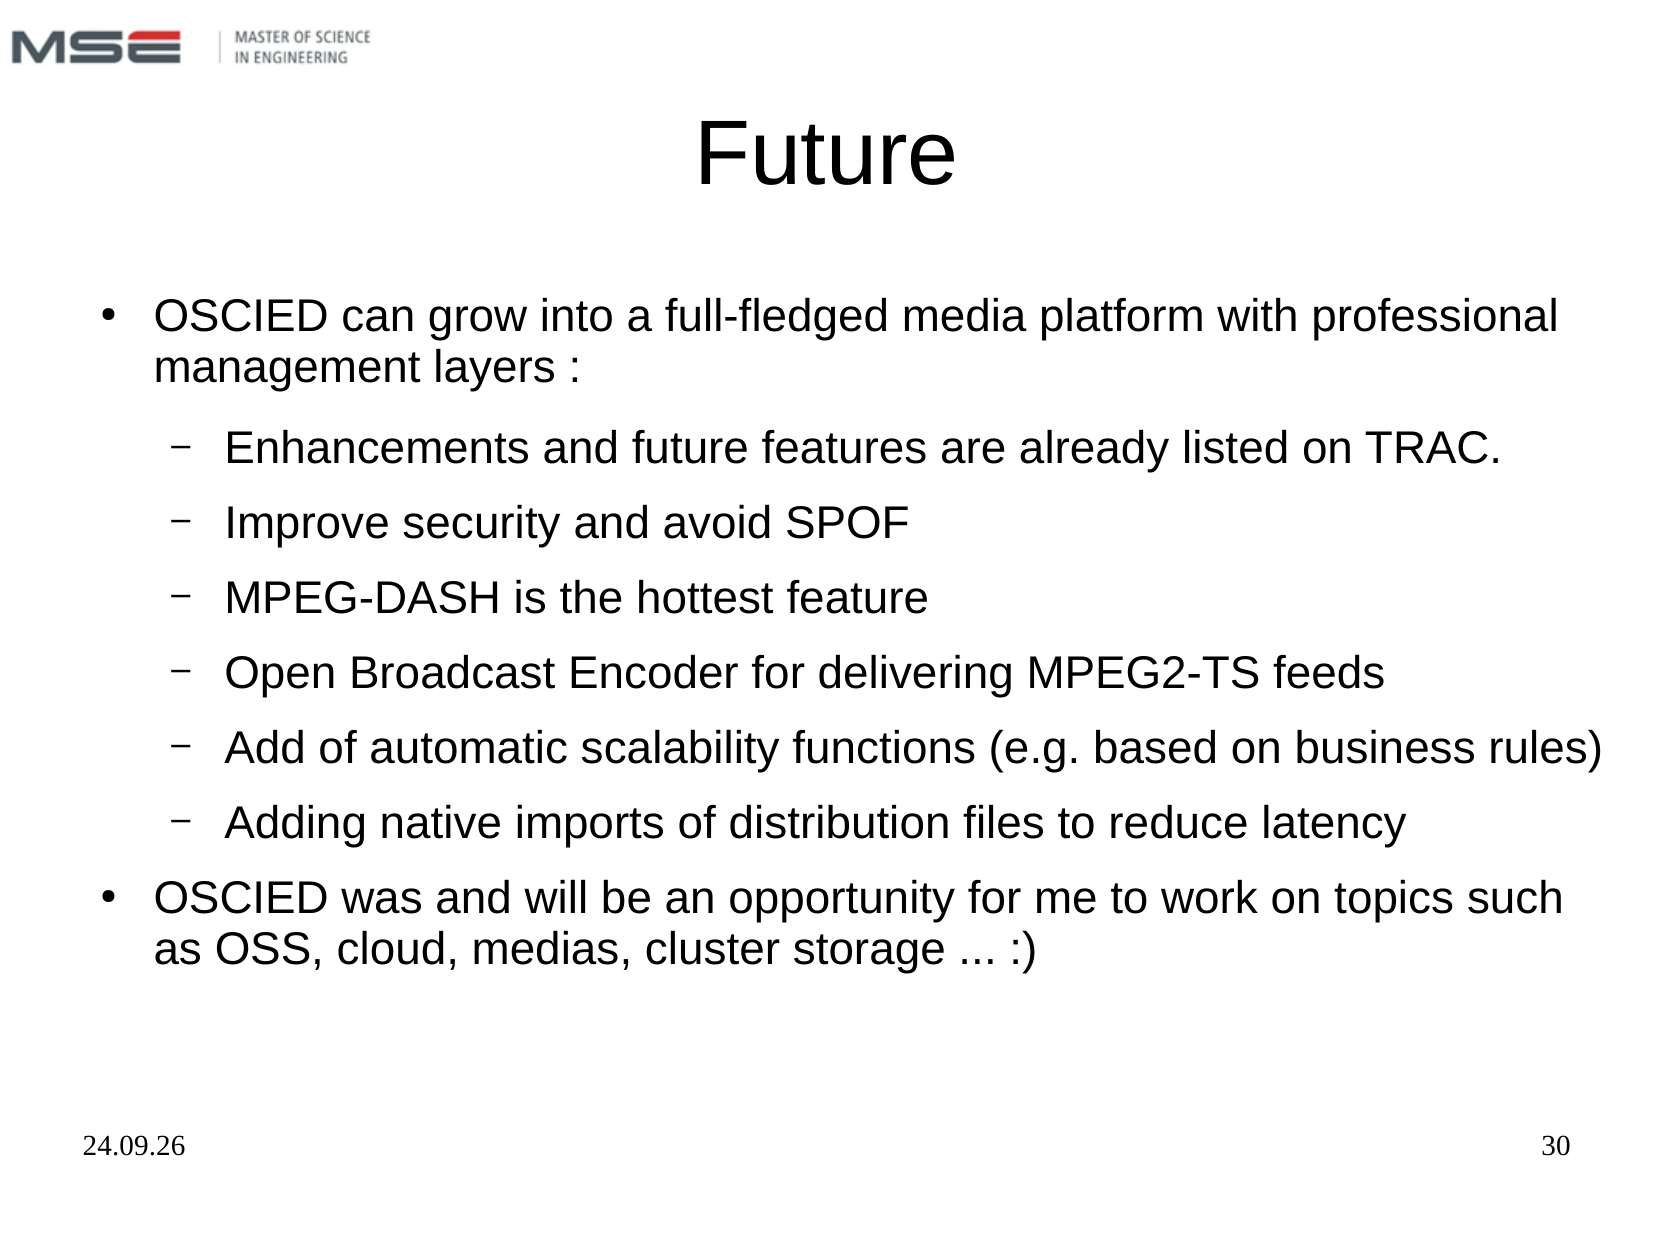

# Future
OSCIED can grow into a full-fledged media platform with professional management layers :
Enhancements and future features are already listed on TRAC.
Improve security and avoid SPOF
MPEG-DASH is the hottest feature
Open Broadcast Encoder for delivering MPEG2-TS feeds
Add of automatic scalability functions (e.g. based on business rules)
Adding native imports of distribution files to reduce latency
OSCIED was and will be an opportunity for me to work on topics such as OSS, cloud, medias, cluster storage ... :)
30